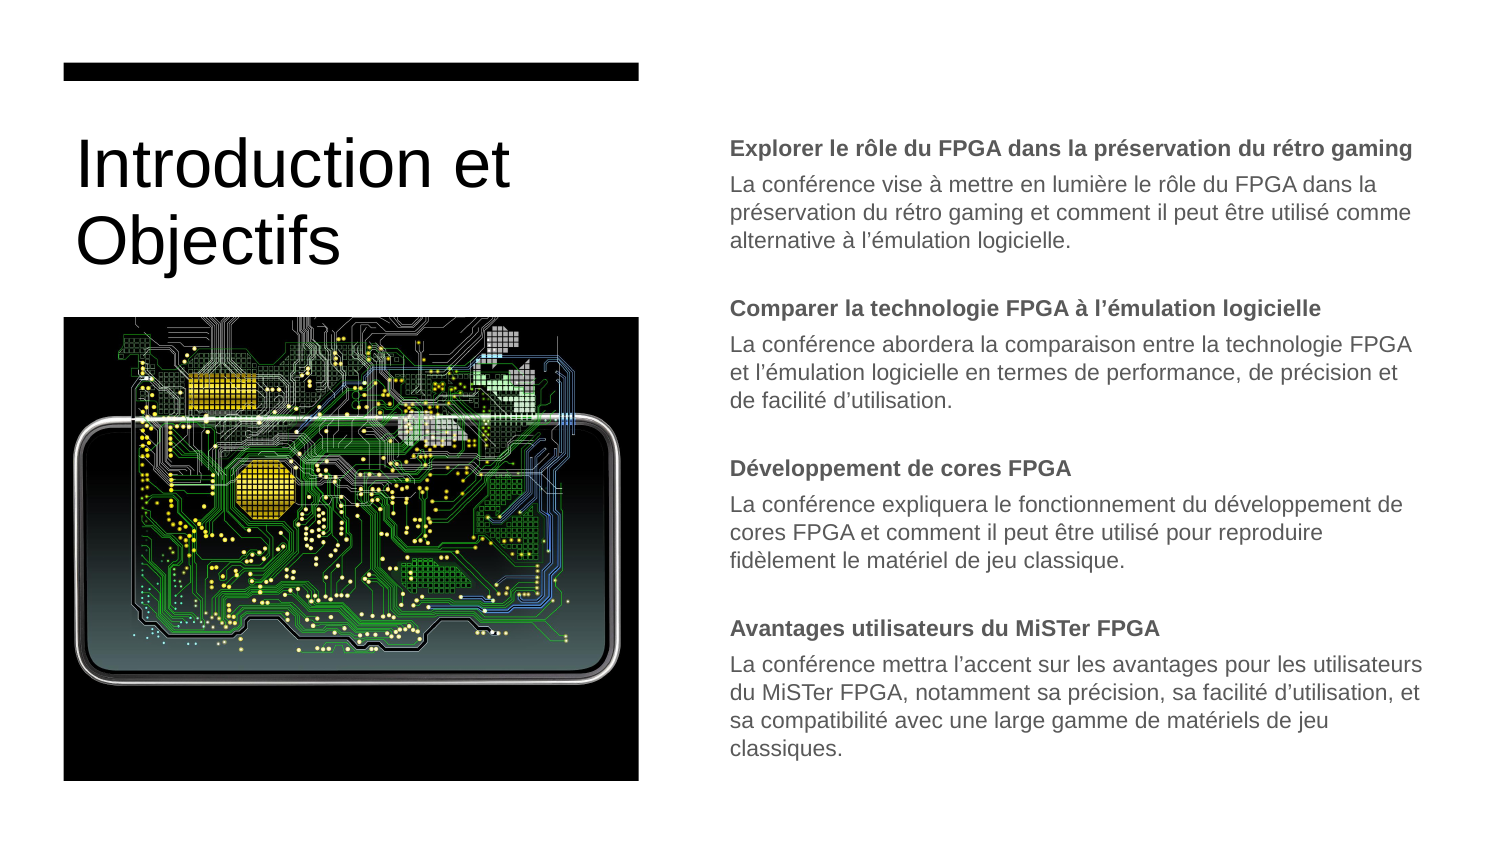

# Introduction et Objectifs
Explorer le rôle du FPGA dans la préservation du rétro gaming
La conférence vise à mettre en lumière le rôle du FPGA dans la préservation du rétro gaming et comment il peut être utilisé comme alternative à l’émulation logicielle.
Comparer la technologie FPGA à l’émulation logicielle
La conférence abordera la comparaison entre la technologie FPGA et l’émulation logicielle en termes de performance, de précision et de facilité d’utilisation.
Développement de cores FPGA
La conférence expliquera le fonctionnement du développement de cores FPGA et comment il peut être utilisé pour reproduire fidèlement le matériel de jeu classique.
Avantages utilisateurs du MiSTer FPGA
La conférence mettra l’accent sur les avantages pour les utilisateurs du MiSTer FPGA, notamment sa précision, sa facilité d’utilisation, et sa compatibilité avec une large gamme de matériels de jeu classiques.